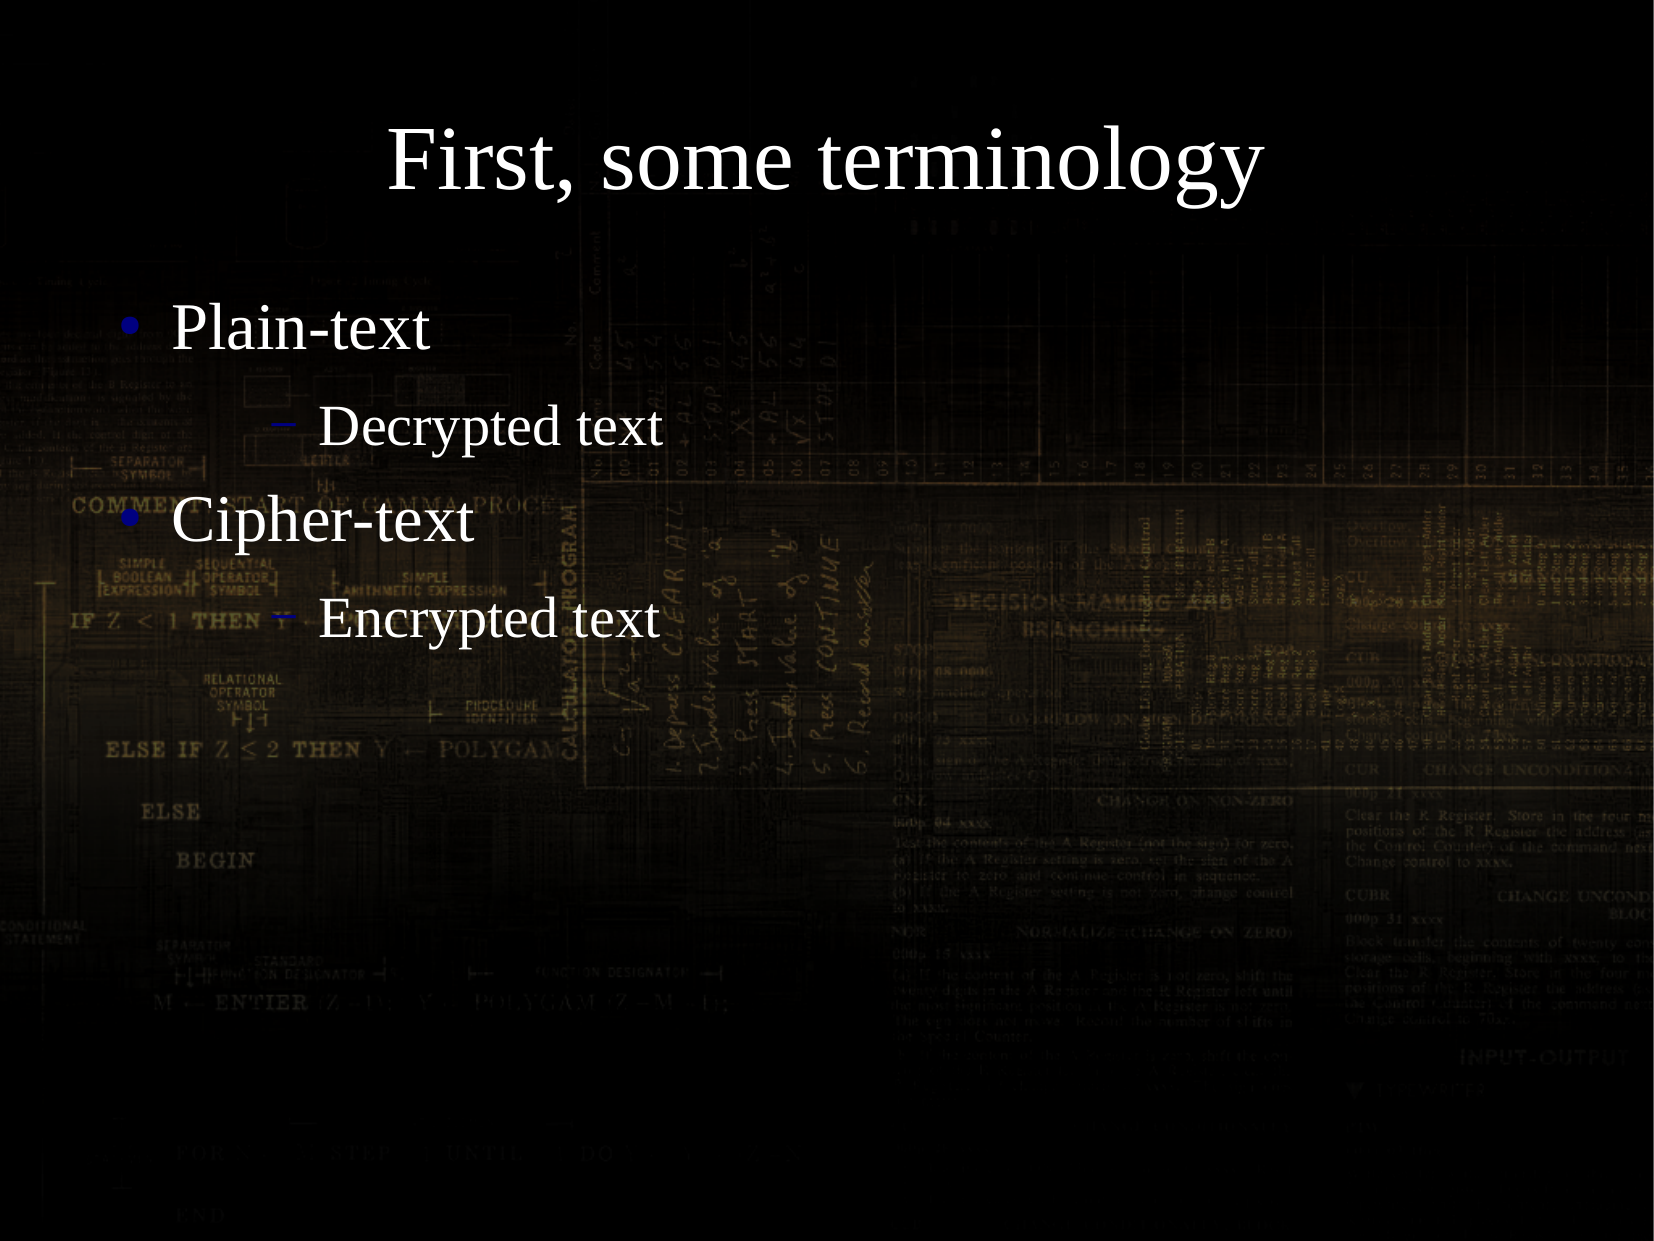

# First, some terminology
Plain-text
Decrypted text
Cipher-text
Encrypted text